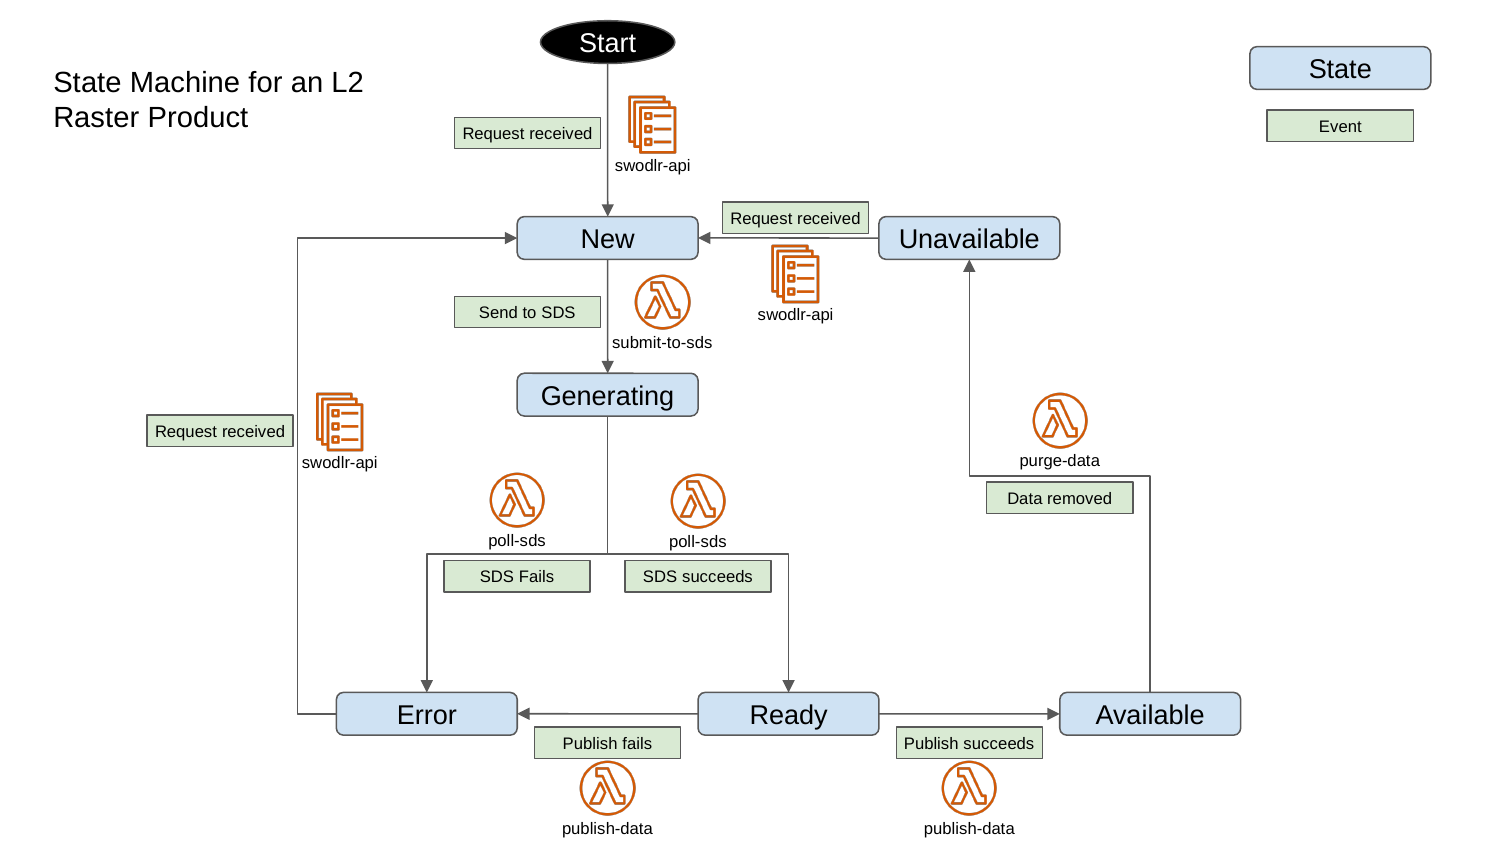

Start
State
State Machine for an L2 Raster Product
swodlr-api
Event
Request received
Request received
New
Unavailable
swodlr-api
submit-to-sds
Send to SDS
Generating
swodlr-api
purge-data
Request received
poll-sds
poll-sds
Data removed
SDS Fails
SDS succeeds
Error
Ready
Available
Publish fails
Publish succeeds
publish-data
publish-data